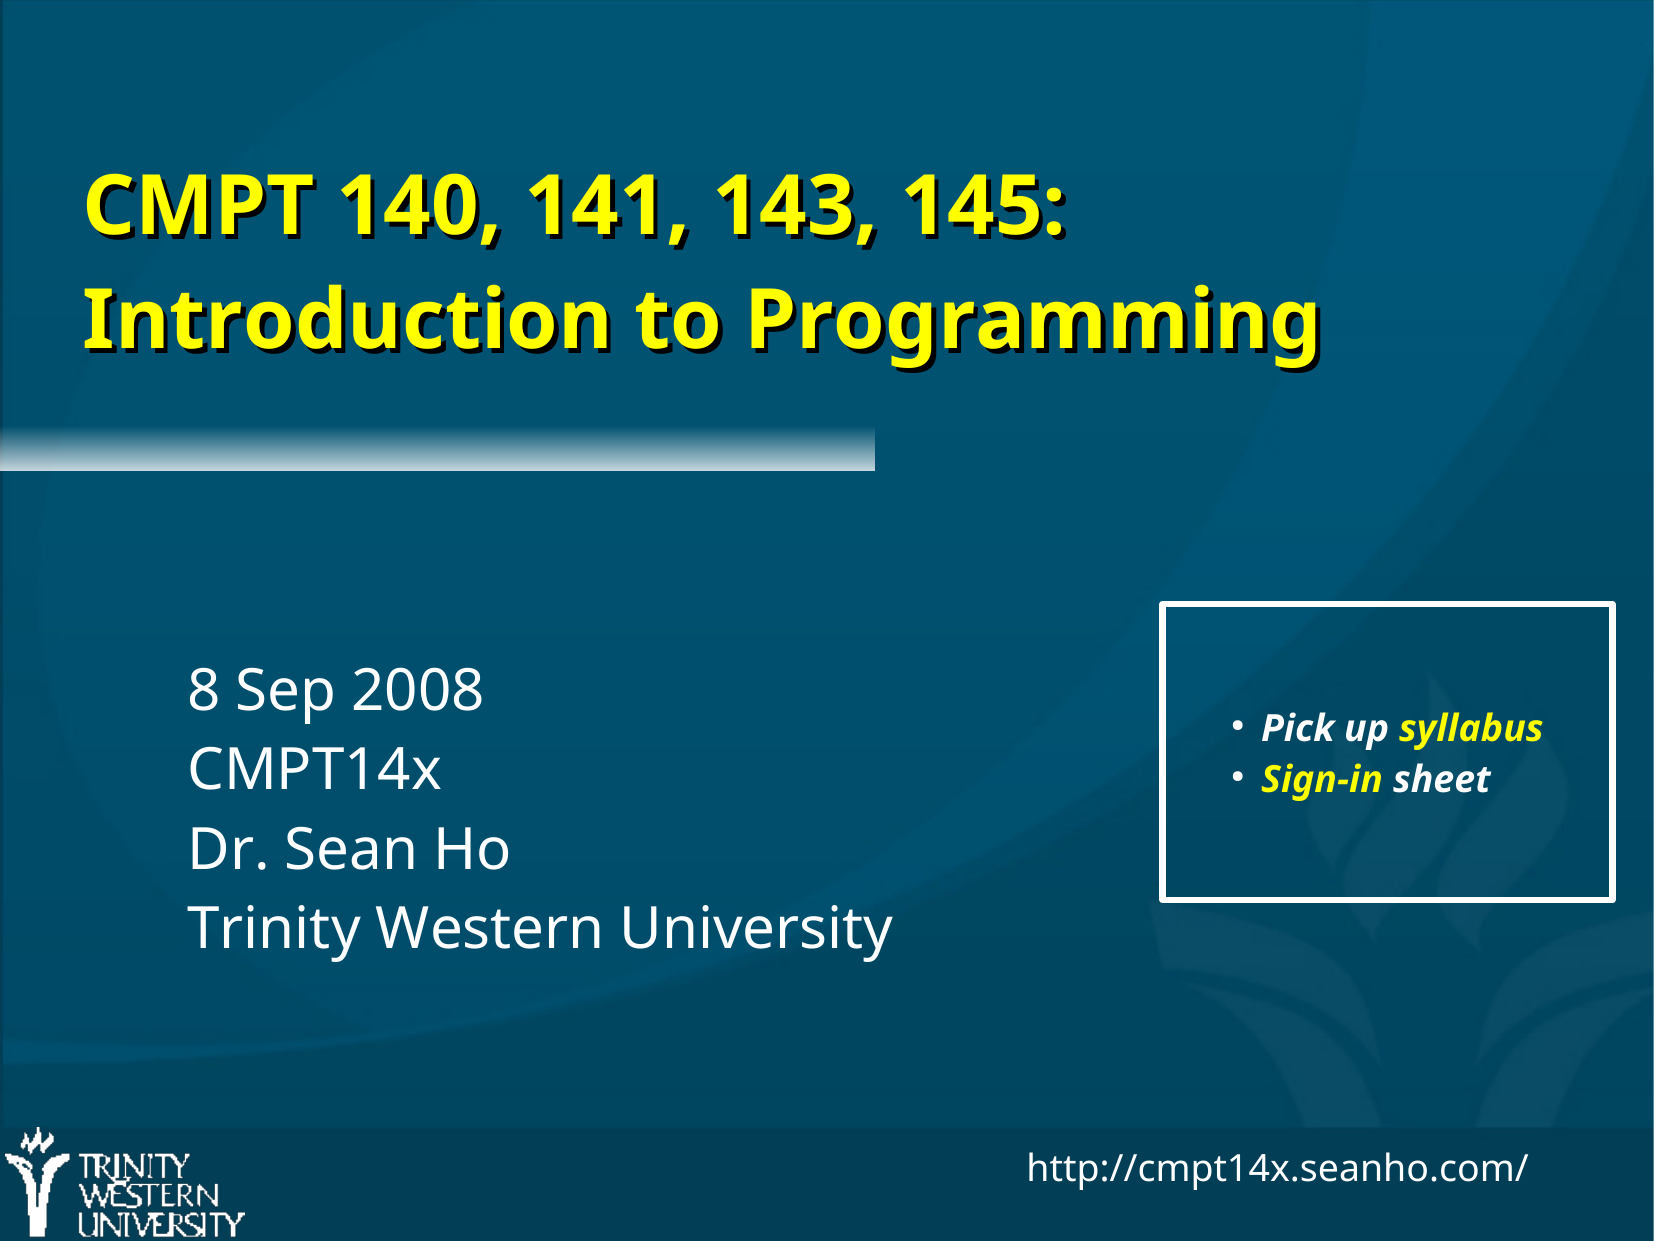

# CMPT 140, 141, 143, 145: Introduction to Programming
8 Sep 2008
CMPT14x
Dr. Sean Ho
Trinity Western University
Pick up syllabus
Sign-in sheet
http://cmpt14x.seanho.com/